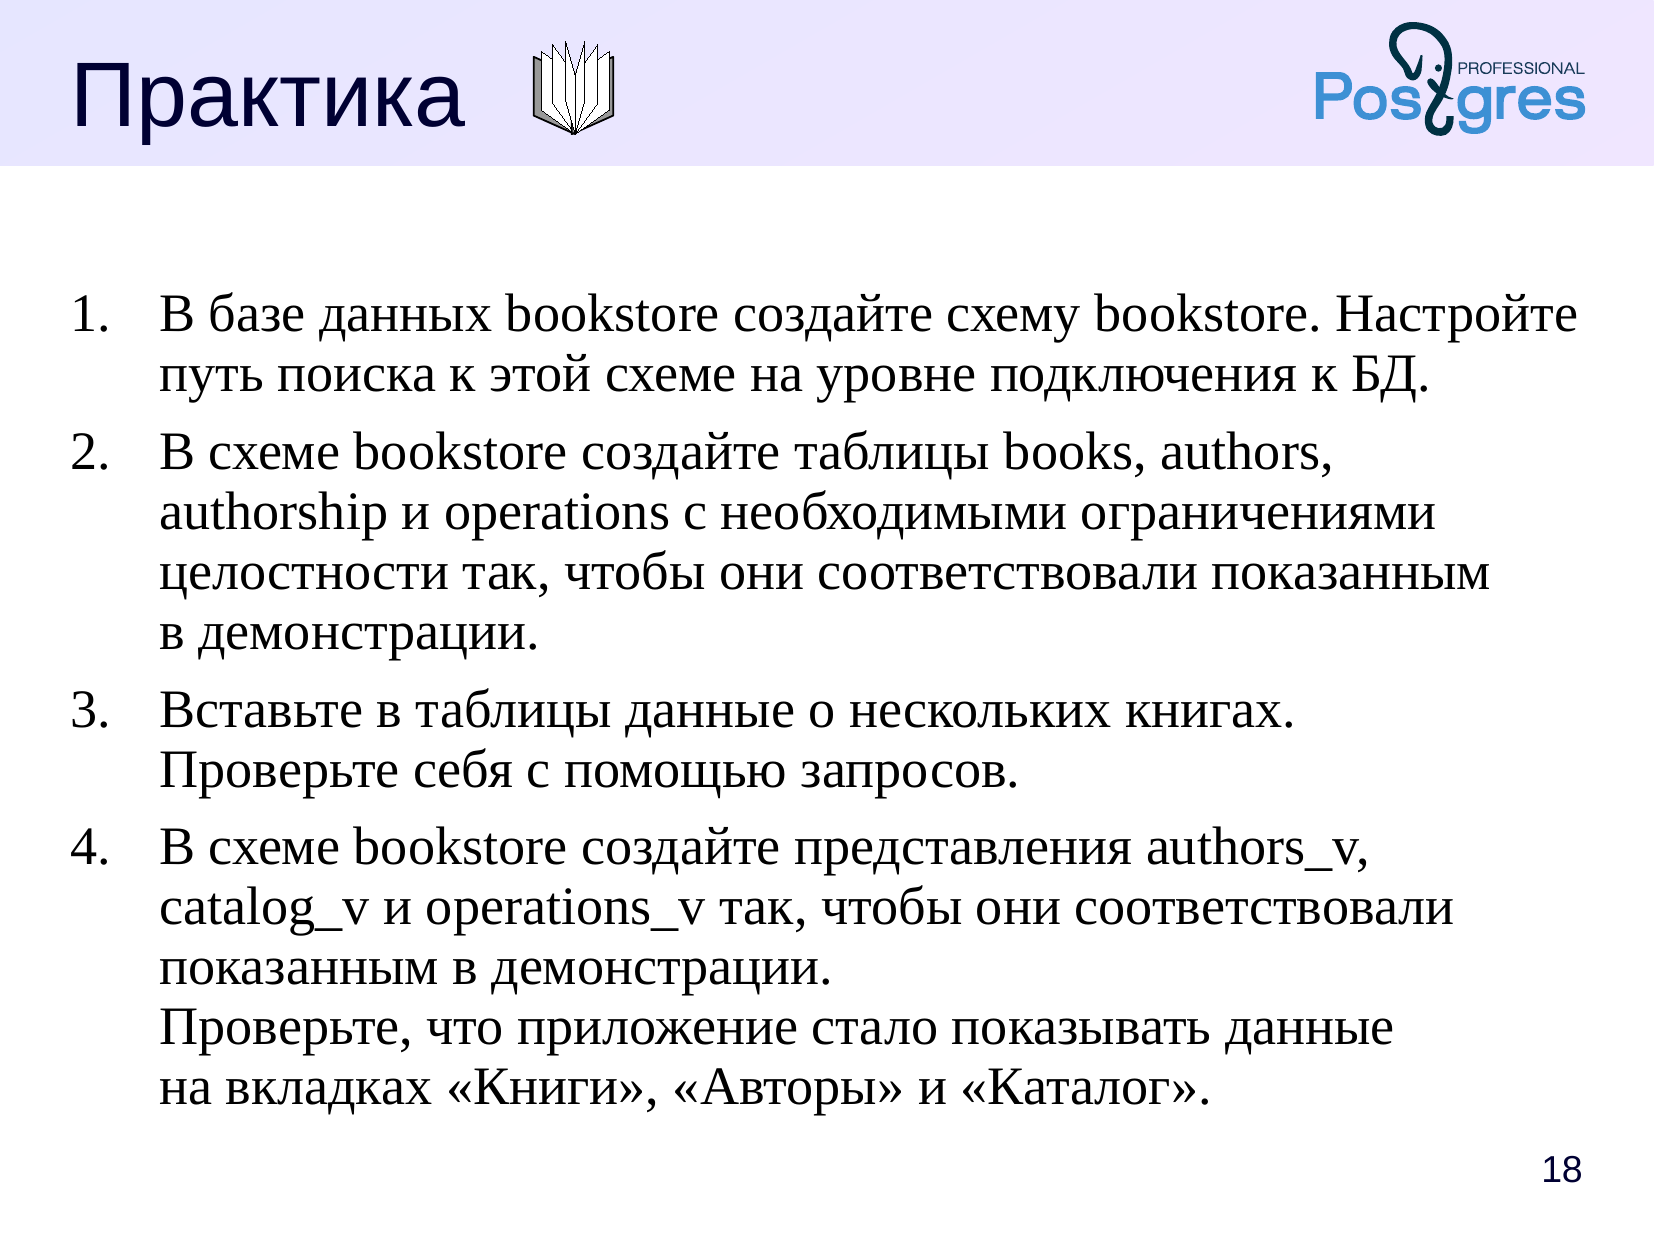

# Практика
В базе данных bookstore создайте схему bookstore. Настройте путь поиска к этой схеме на уровне подключения к БД.
В схеме bookstore создайте таблицы books, authors,
authorship и operations с необходимыми ограничениями целостности так, чтобы они соответствовали показанным
в демонстрации.
Вставьте в таблицы данные о нескольких книгах.
Проверьте себя с помощью запросов.
В схеме bookstore создайте представления authors_v, catalog_v и operations_v так, чтобы они соответствовали показанным в демонстрации.
Проверьте, что приложение стало показывать данные
на вкладках «Книги», «Авторы» и «Каталог».